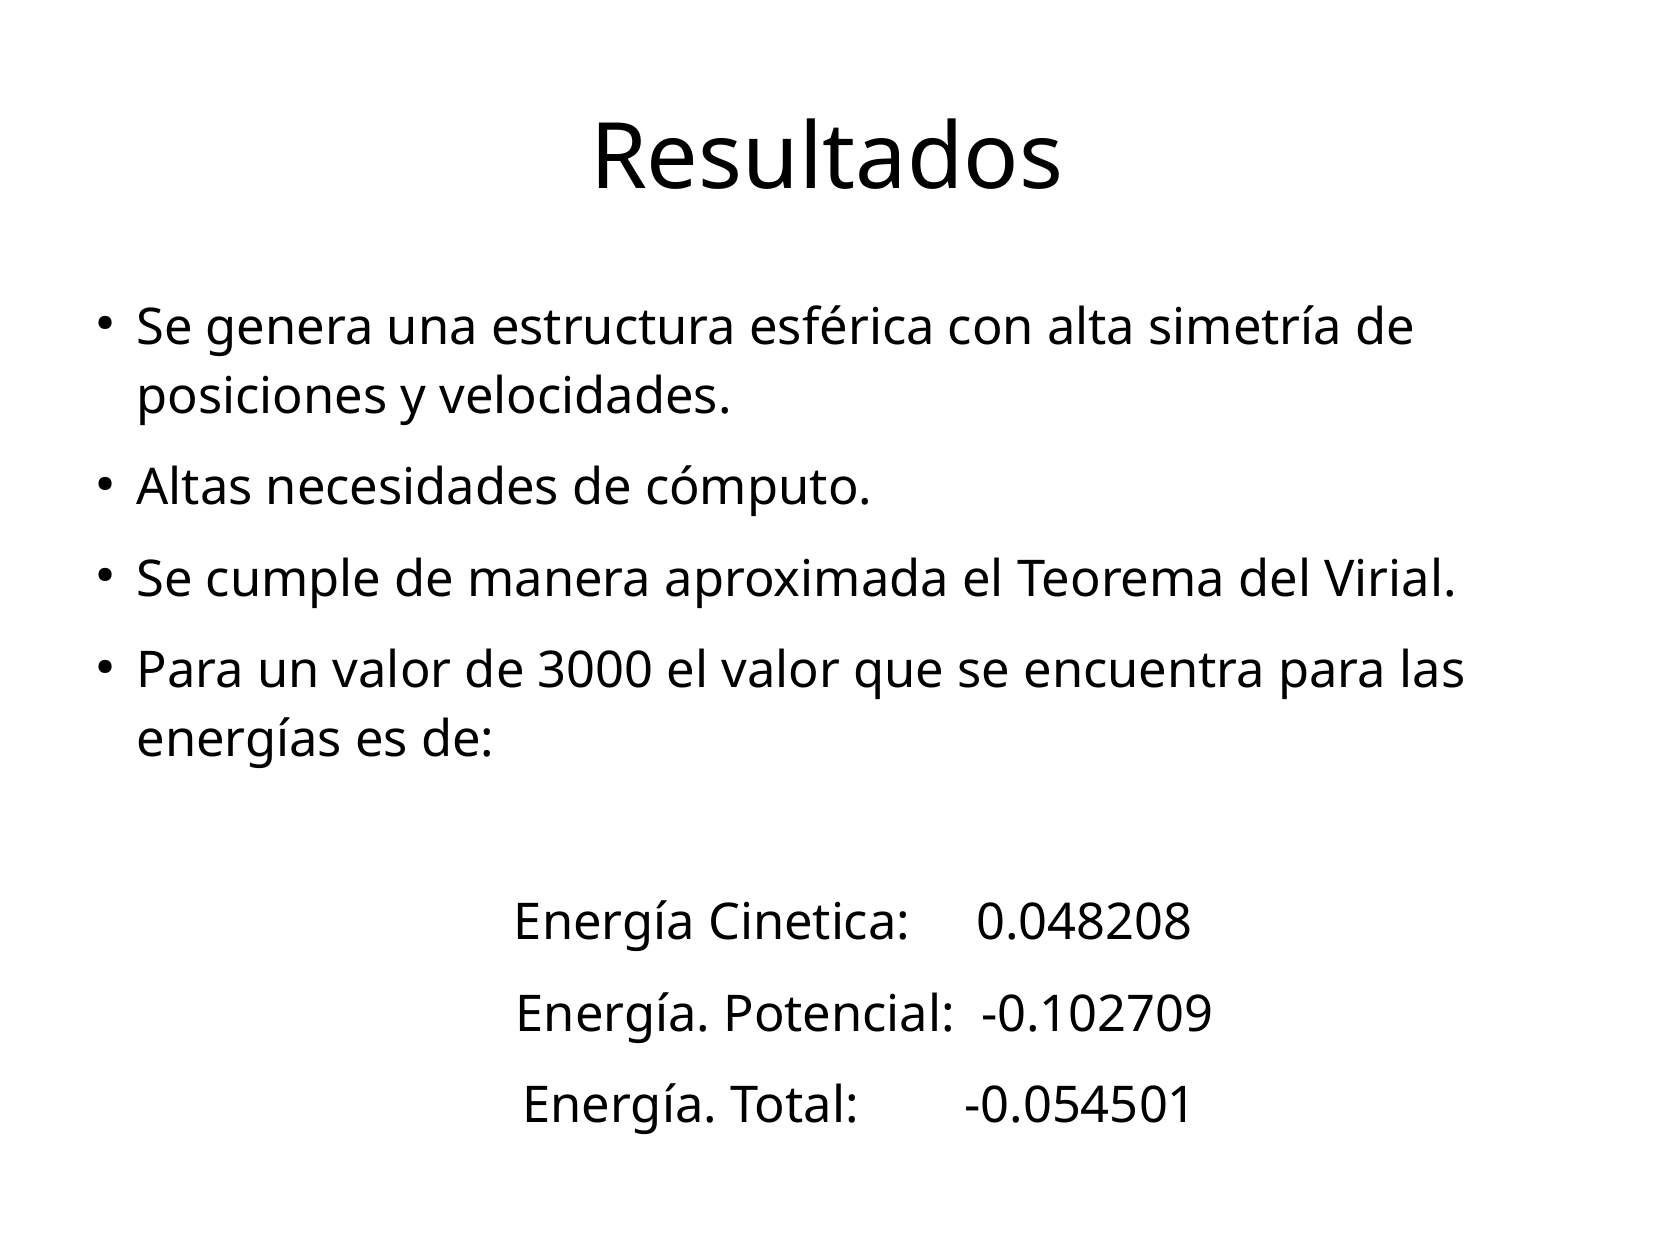

# Resultados
Se genera una estructura esférica con alta simetría de posiciones y velocidades.
Altas necesidades de cómputo.
Se cumple de manera aproximada el Teorema del Virial.
Para un valor de 3000 el valor que se encuentra para las energías es de:
Energía Cinetica: 0.048208
 Energía. Potencial: -0.102709
 Energía. Total: -0.054501